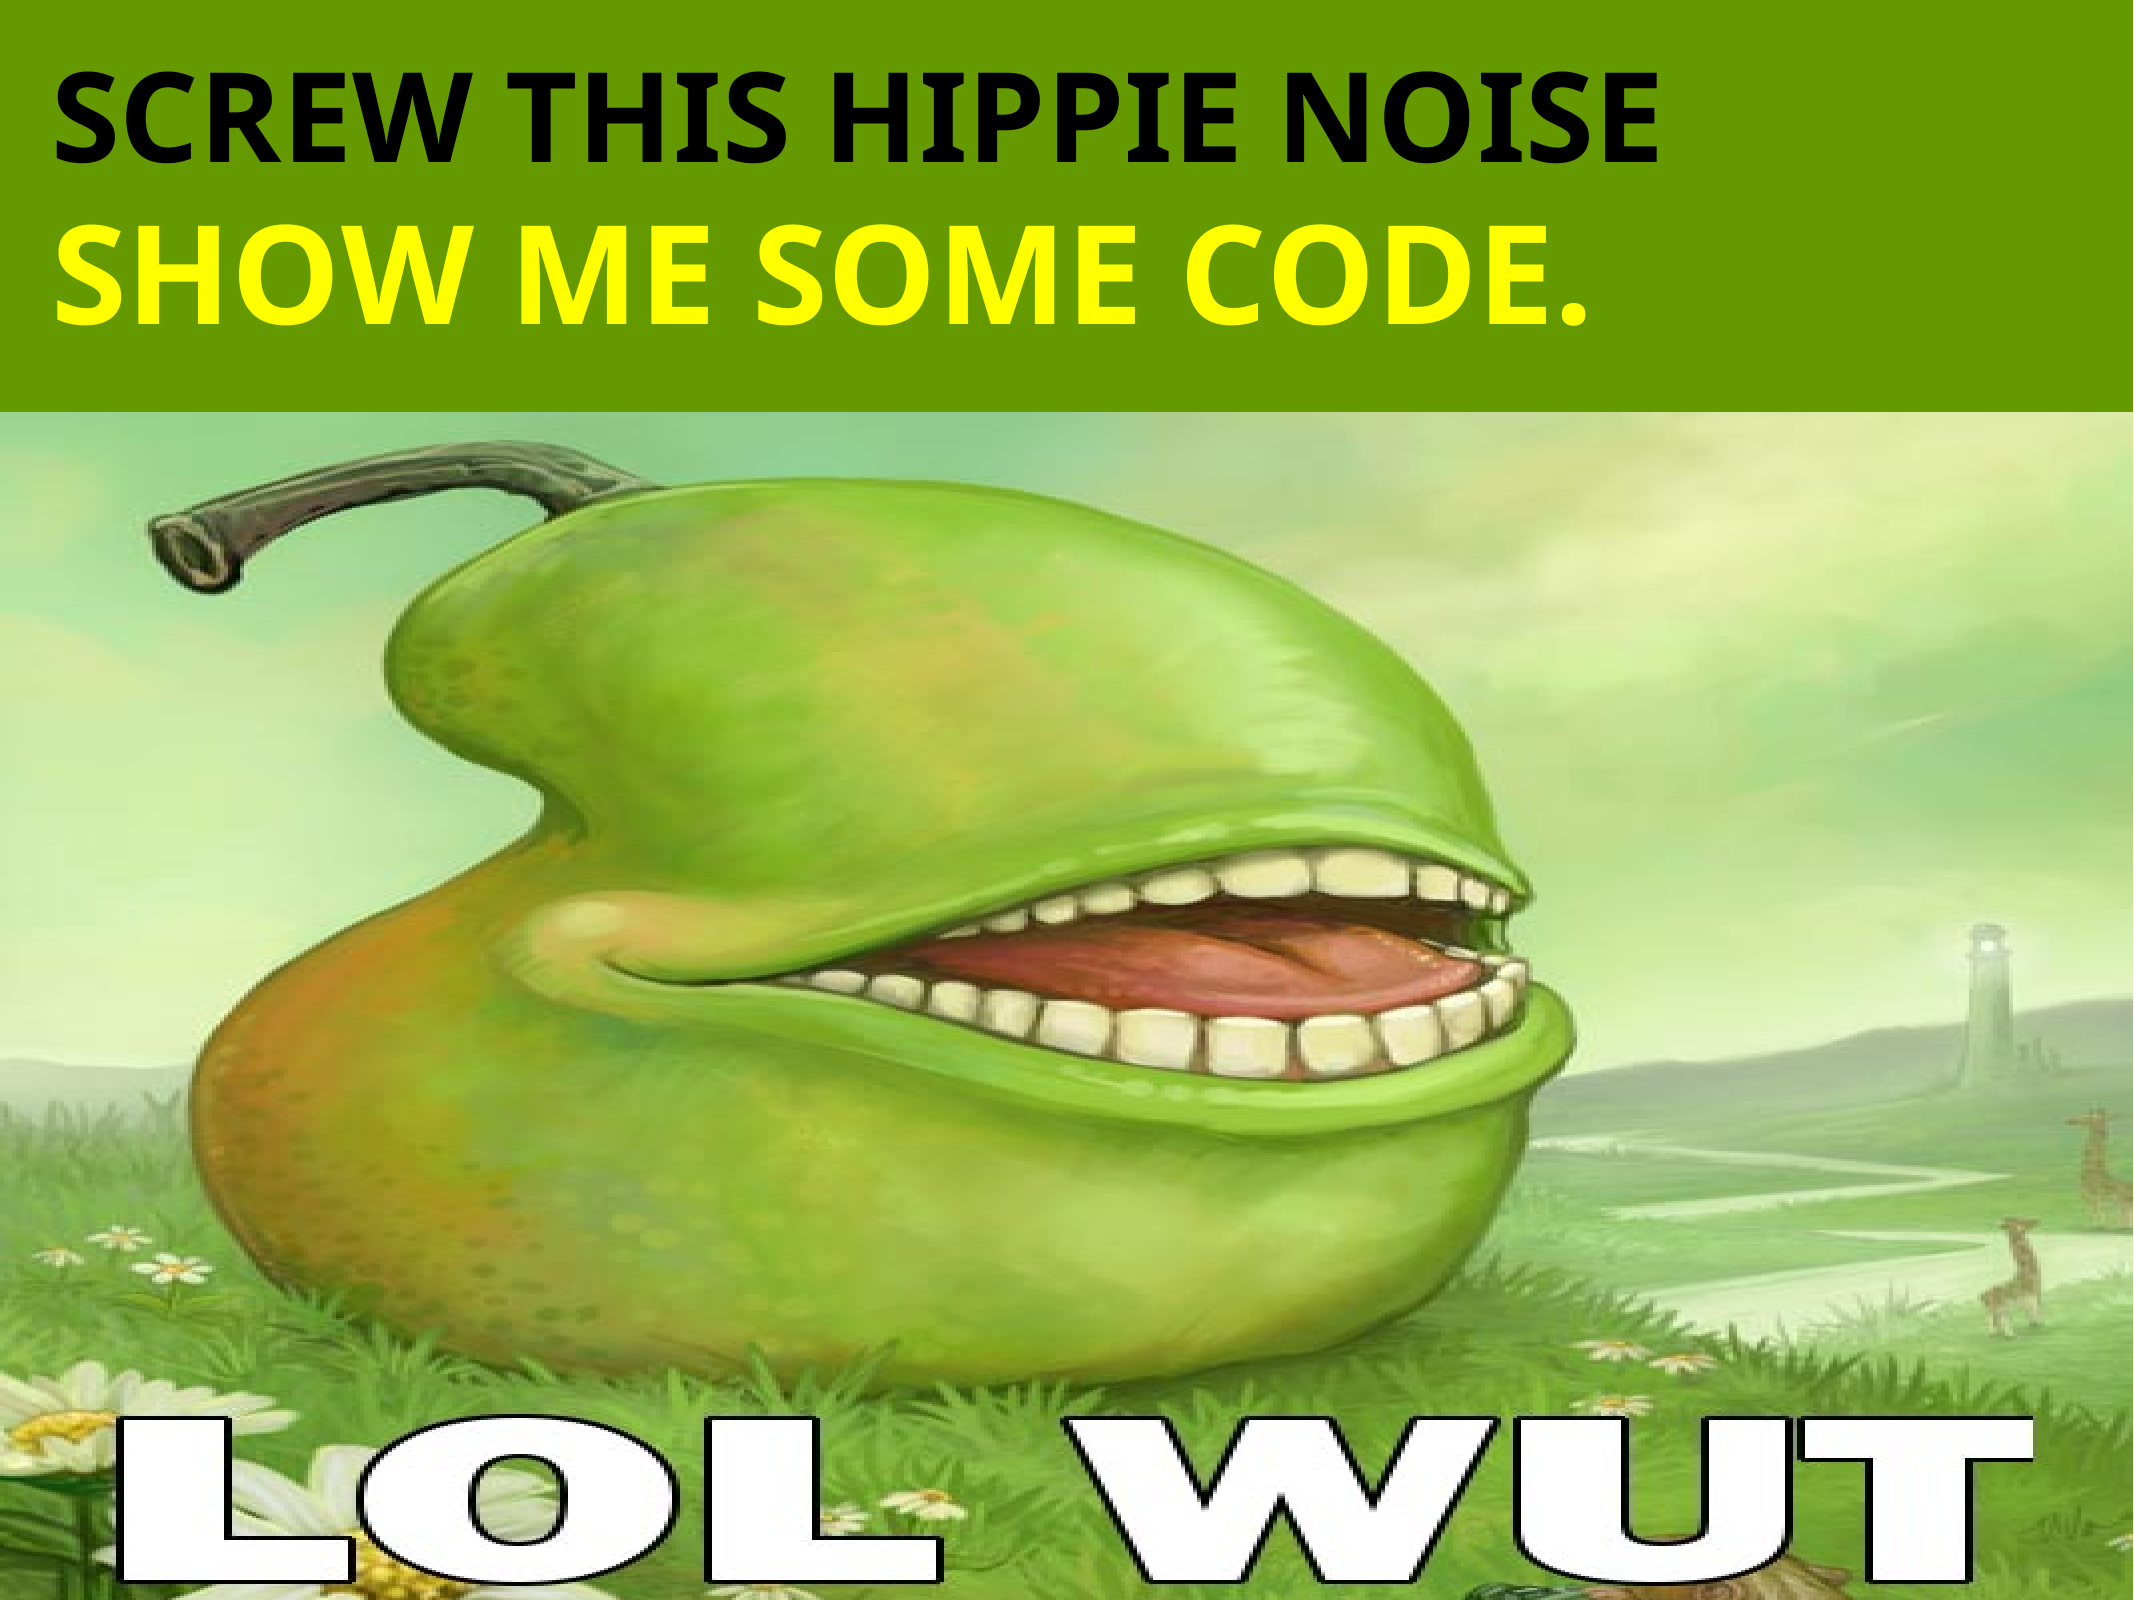

SCREW THIS HIPPIE NOISE
SHOW ME SOME CODE.